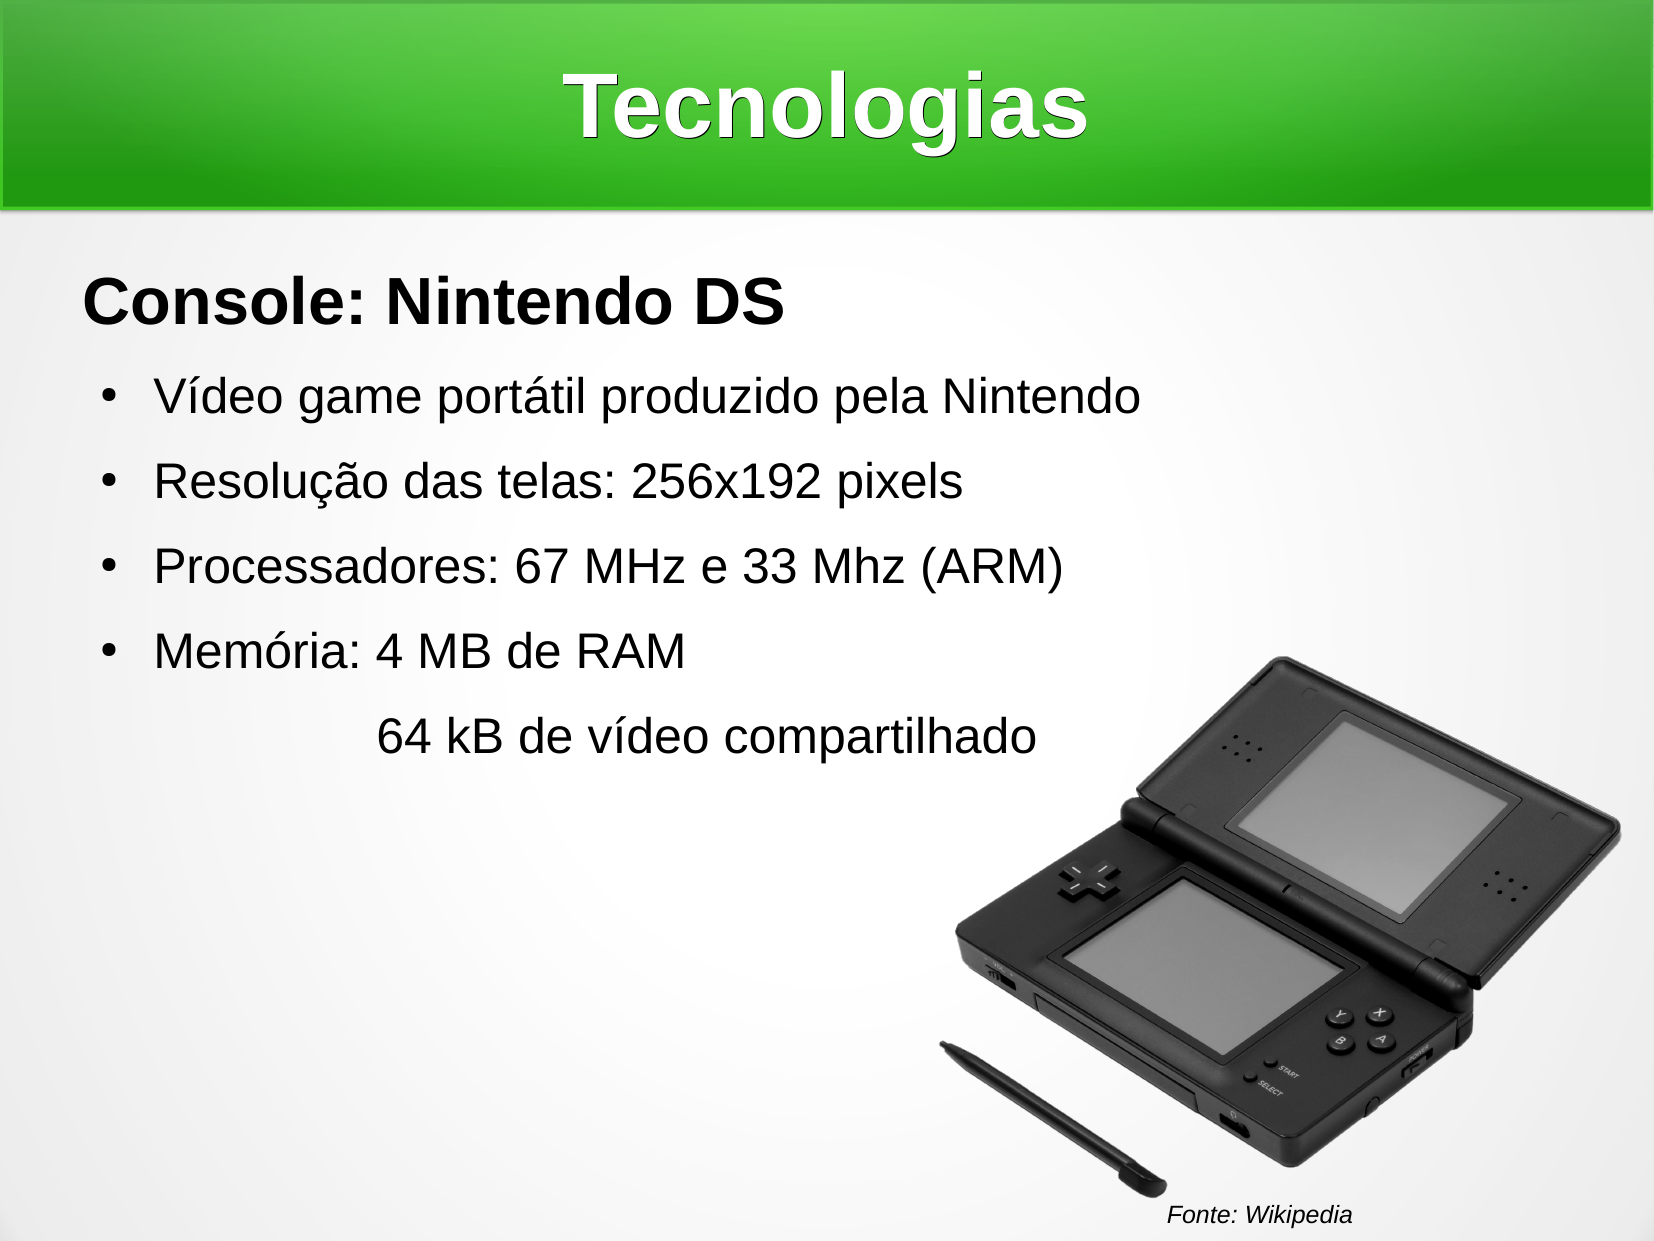

# Tecnologias
Console: Nintendo DS
Vídeo game portátil produzido pela Nintendo
Resolução das telas: 256x192 pixels
Processadores: 67 MHz e 33 Mhz (ARM)
Memória: 4 MB de RAM
 64 kB de vídeo compartilhado
Fonte: Wikipedia